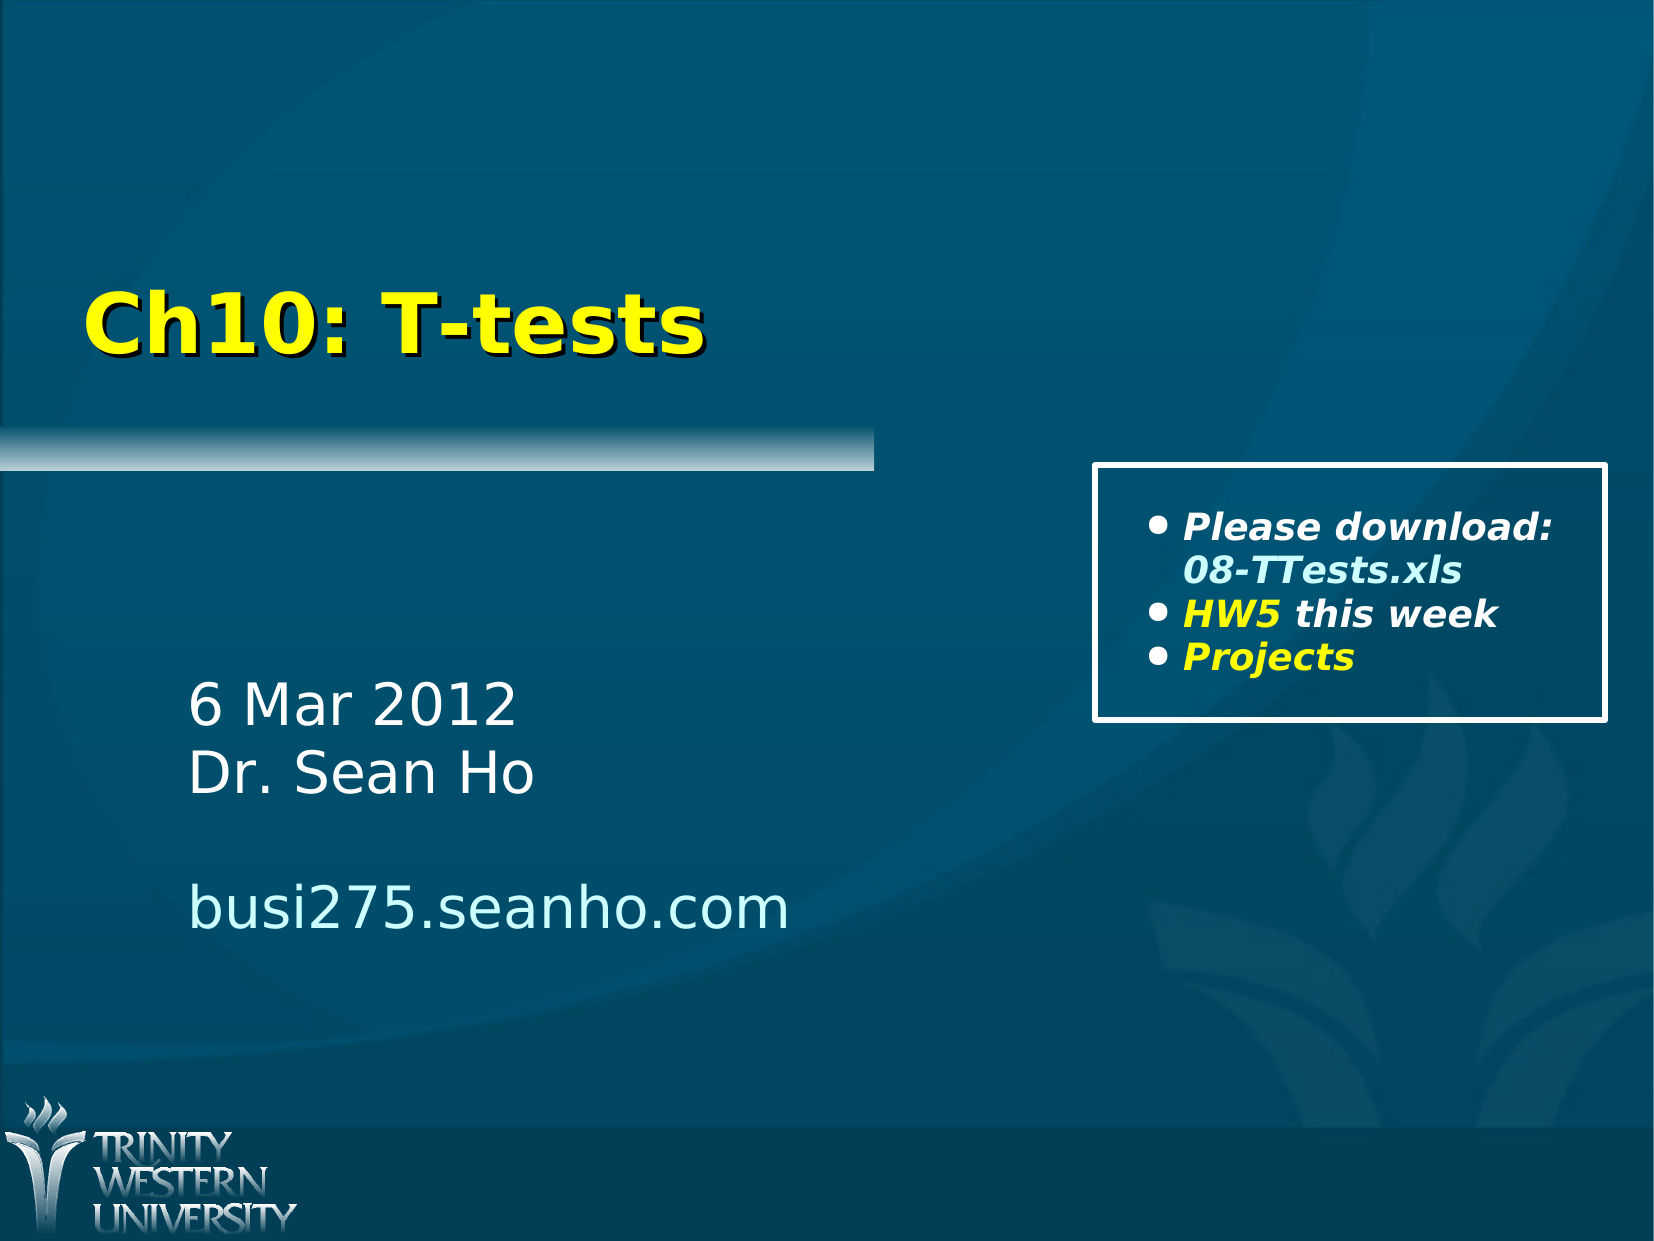

# Ch10: T-tests
Please download:
08-TTests.xls
HW5 this week
Projects
6 Mar 2012
Dr. Sean Ho
busi275.seanho.com